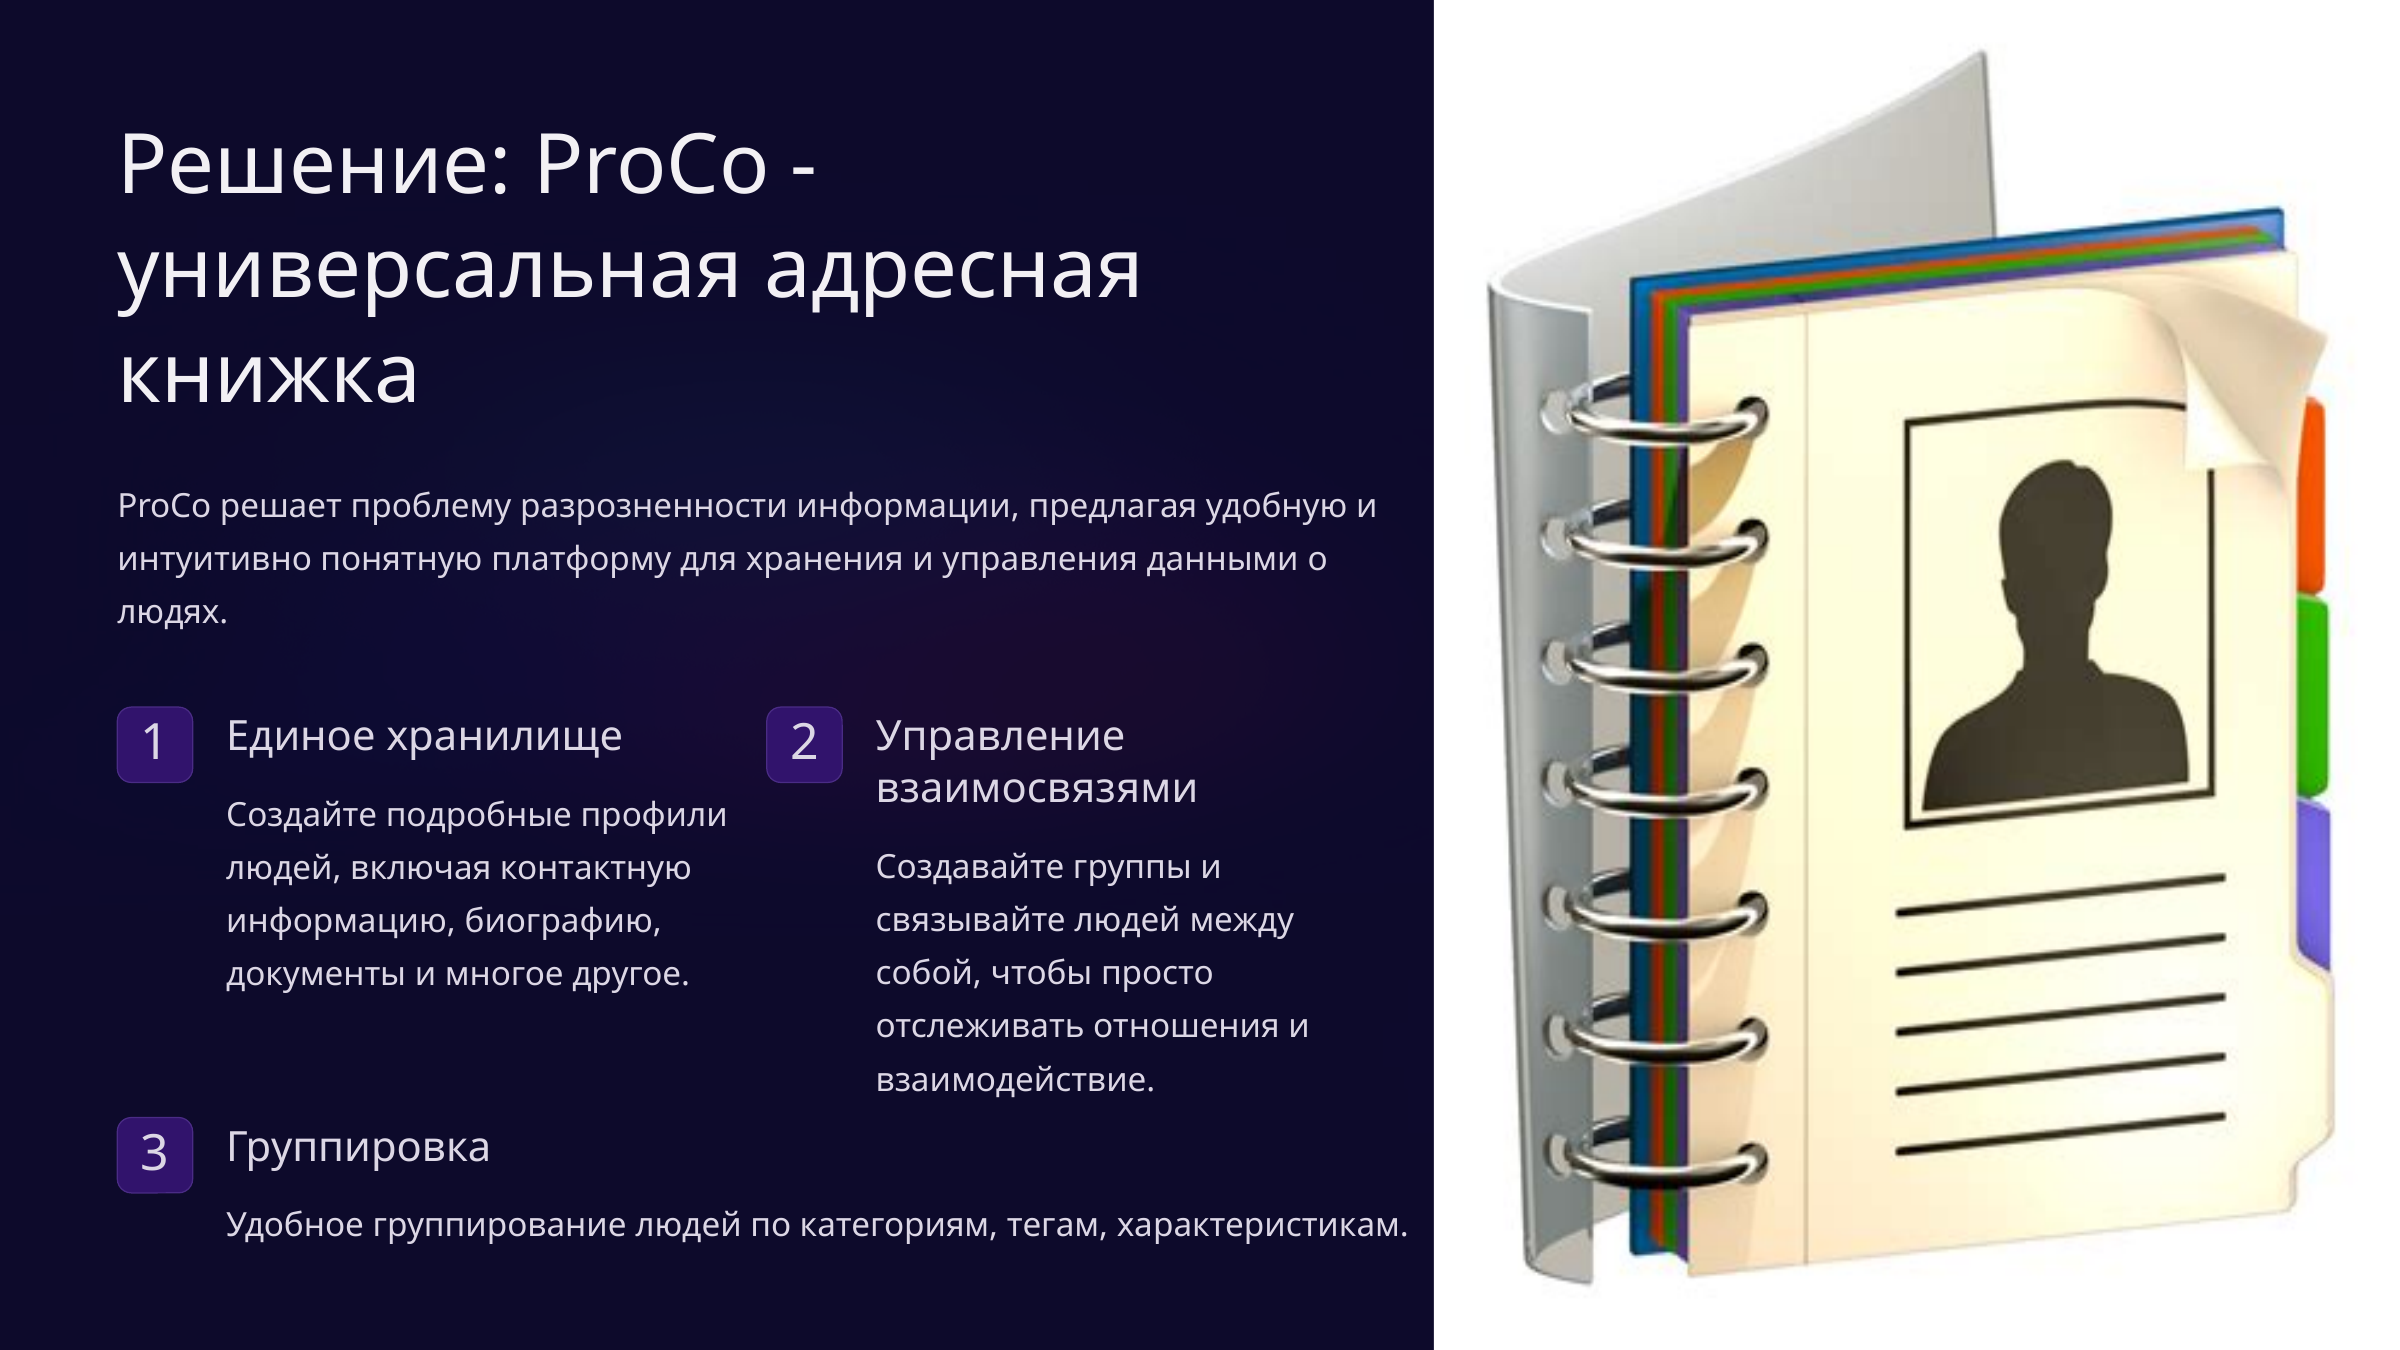

Решение: ProCo - универсальная адресная книжка
ProCo решает проблему разрозненности информации, предлагая удобную и интуитивно понятную платформу для хранения и управления данными о людях.
Единое хранилище
Управление взаимосвязями
1
2
Создайте подробные профили людей, включая контактную информацию, биографию, документы и многое другое.
Создавайте группы и связывайте людей между собой, чтобы просто отслеживать отношения и взаимодействие.
Группировка
3
Удобное группирование людей по категориям, тегам, характеристикам.